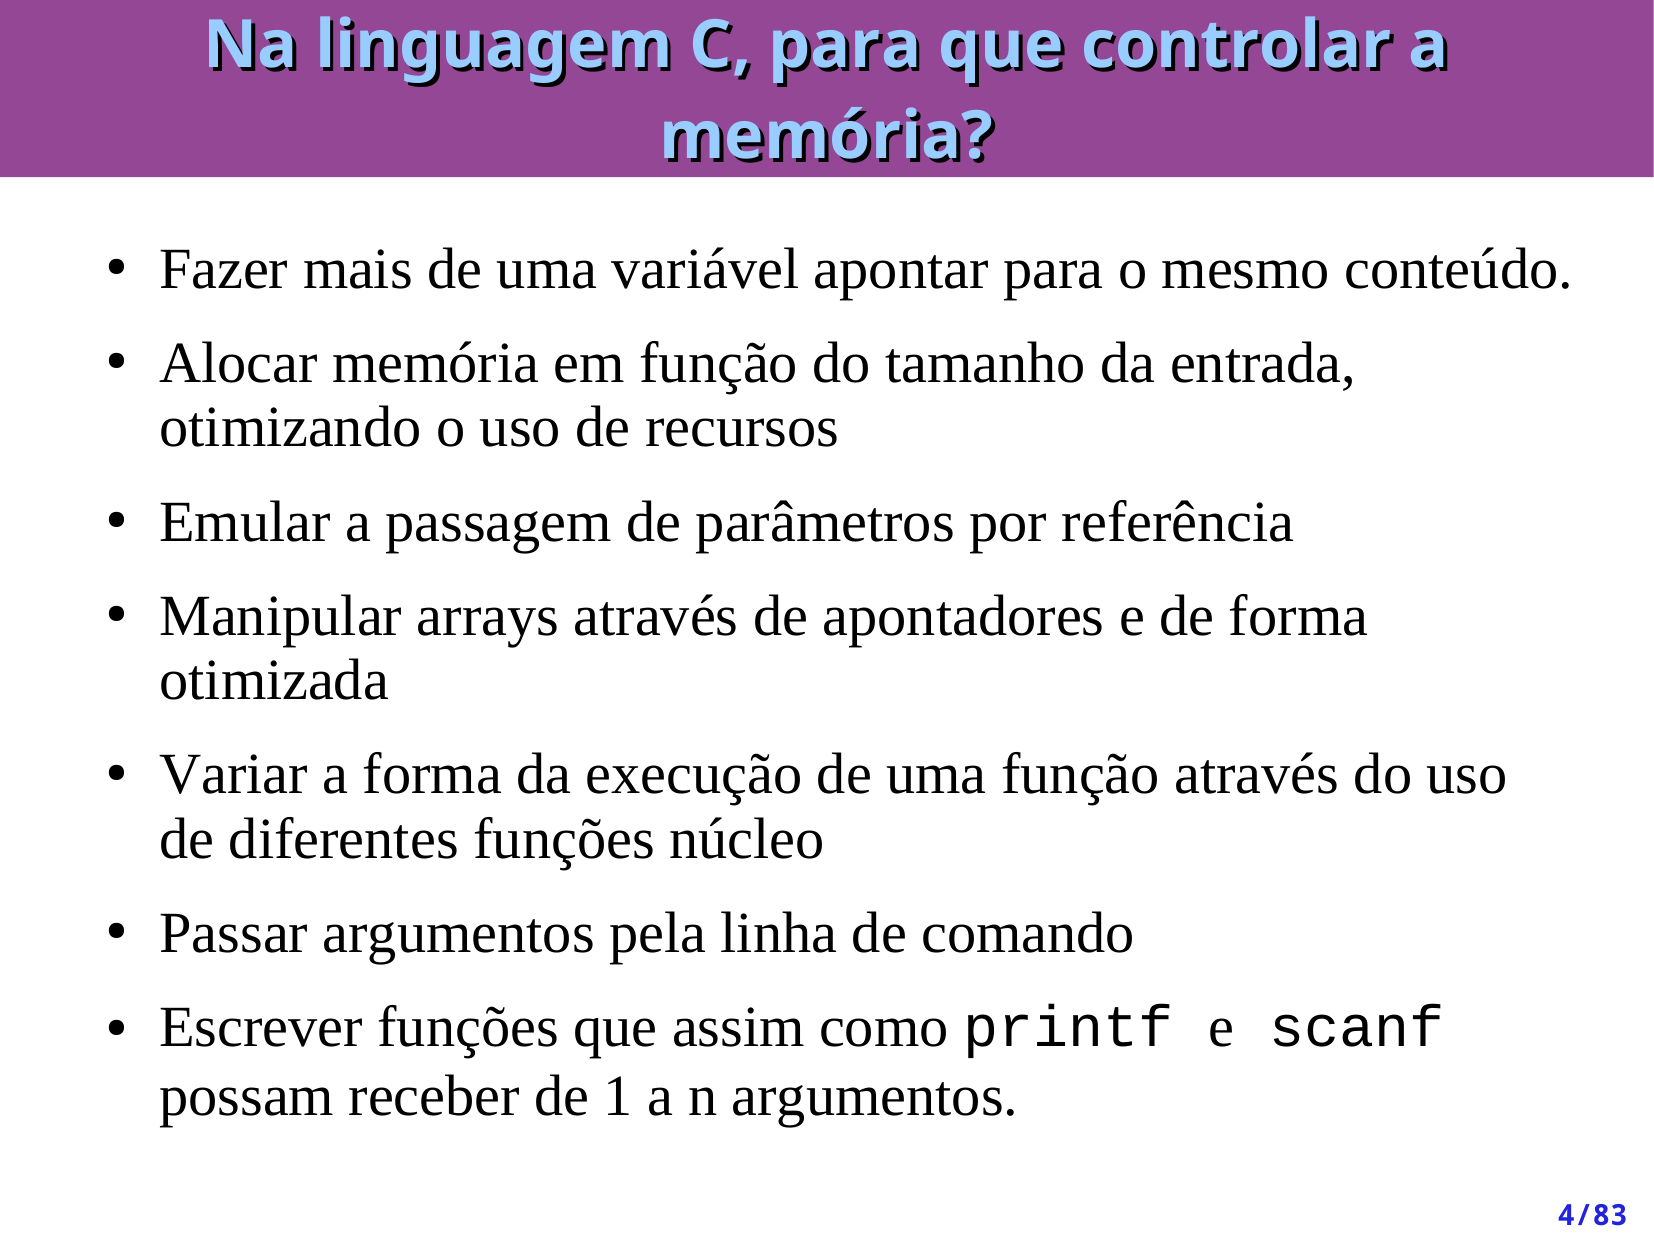

# Na linguagem C, para que controlar a memória?
Fazer mais de uma variável apontar para o mesmo conteúdo.
Alocar memória em função do tamanho da entrada, otimizando o uso de recursos
Emular a passagem de parâmetros por referência
Manipular arrays através de apontadores e de forma otimizada
Variar a forma da execução de uma função através do uso de diferentes funções núcleo
Passar argumentos pela linha de comando
Escrever funções que assim como printf e scanf possam receber de 1 a n argumentos.
4